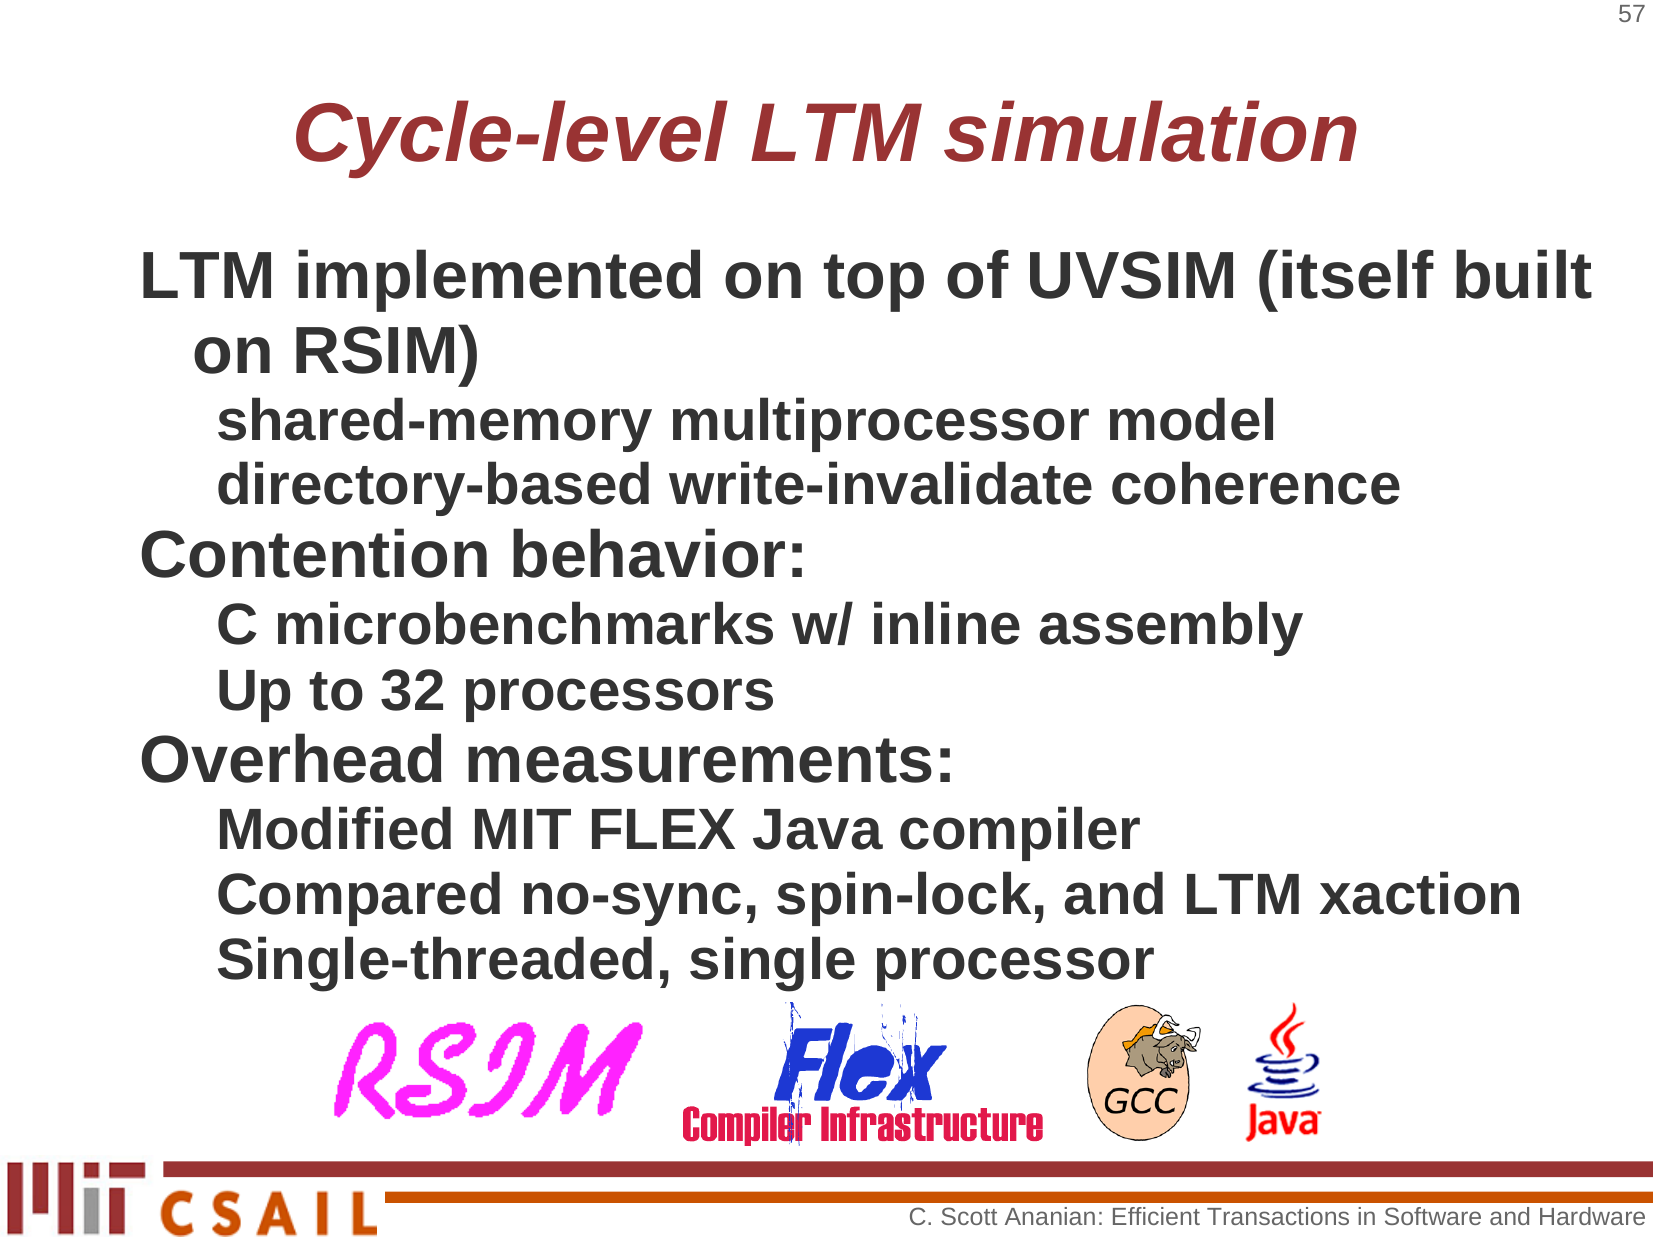

# Cycle-level LTM simulation
LTM implemented on top of UVSIM (itself built on RSIM)
shared-memory multiprocessor model
directory-based write-invalidate coherence
Contention behavior:
C microbenchmarks w/ inline assembly
Up to 32 processors
Overhead measurements:
Modified MIT FLEX Java compiler
Compared no-sync, spin-lock, and LTM xaction
Single-threaded, single processor